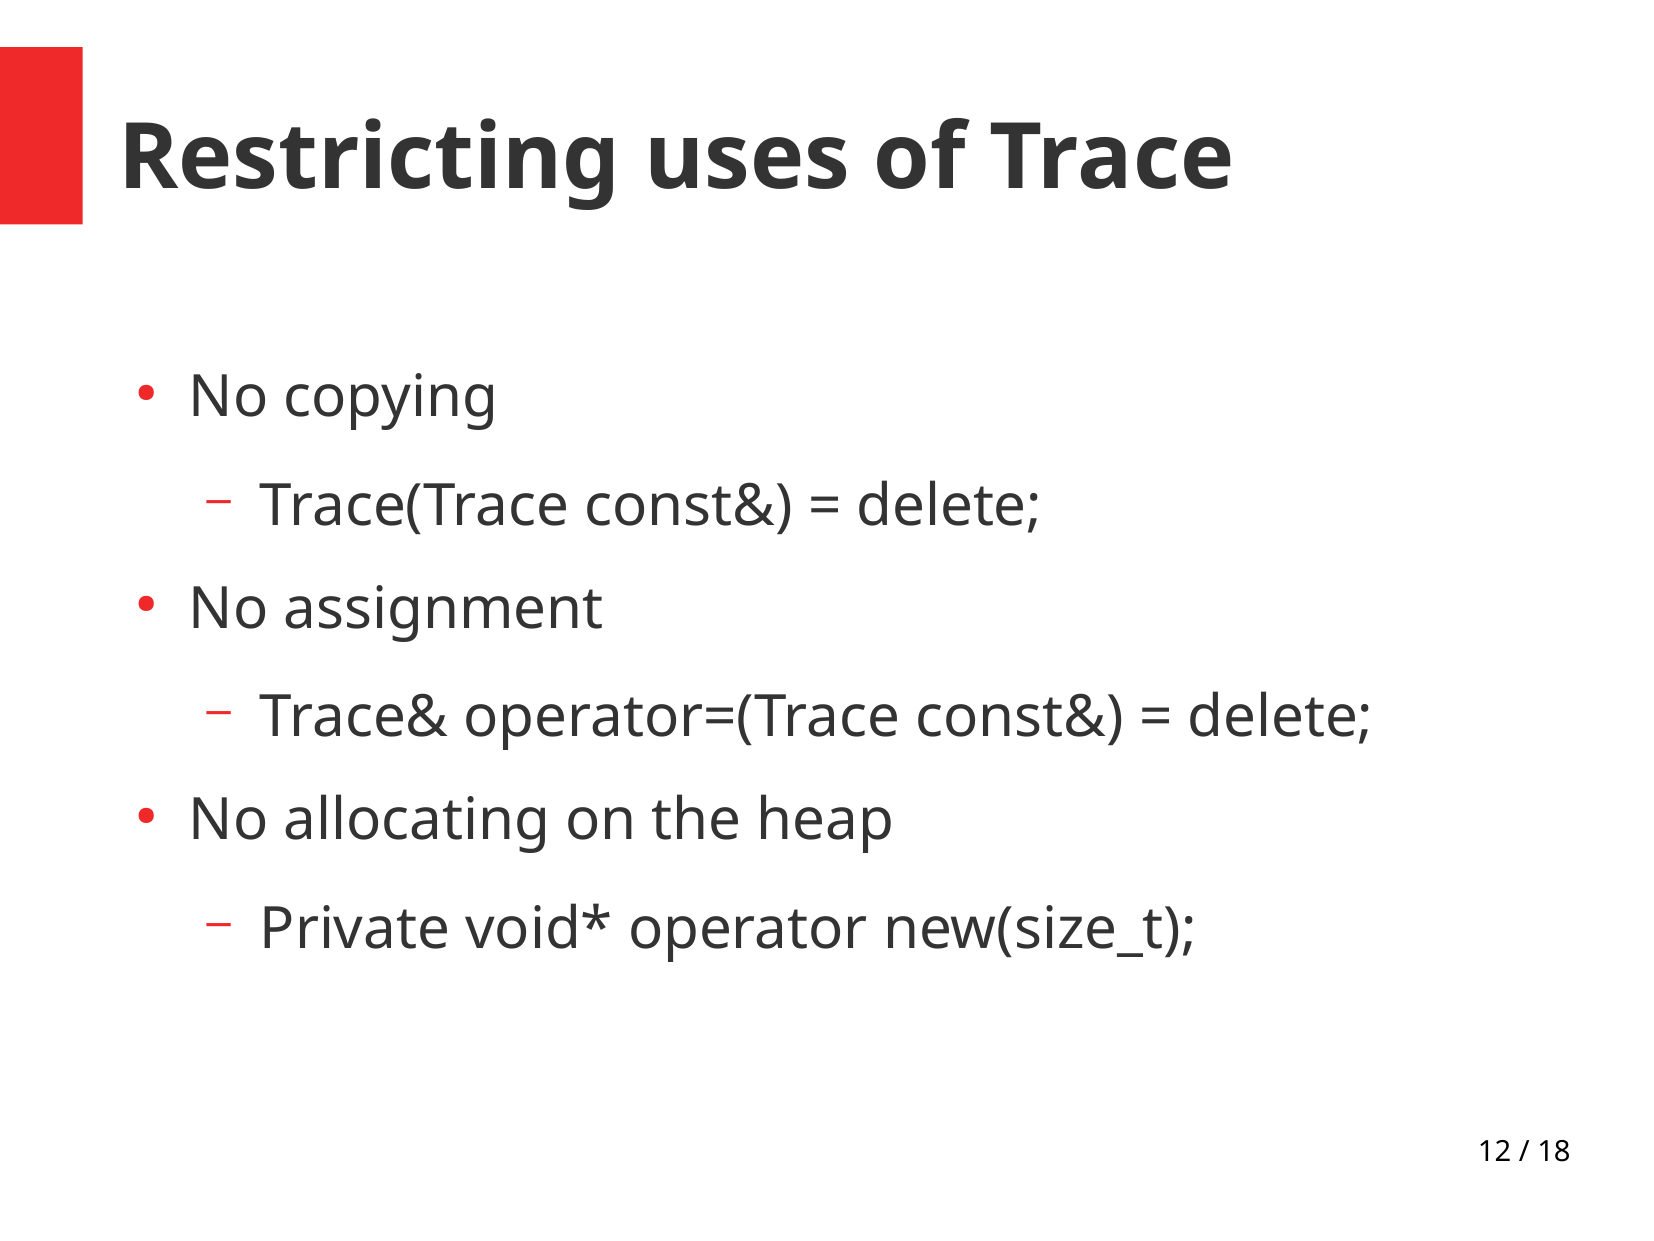

# Restricting uses of Trace
No copying
Trace(Trace const&) = delete;
No assignment
Trace& operator=(Trace const&) = delete;
No allocating on the heap
Private void* operator new(size_t);
12